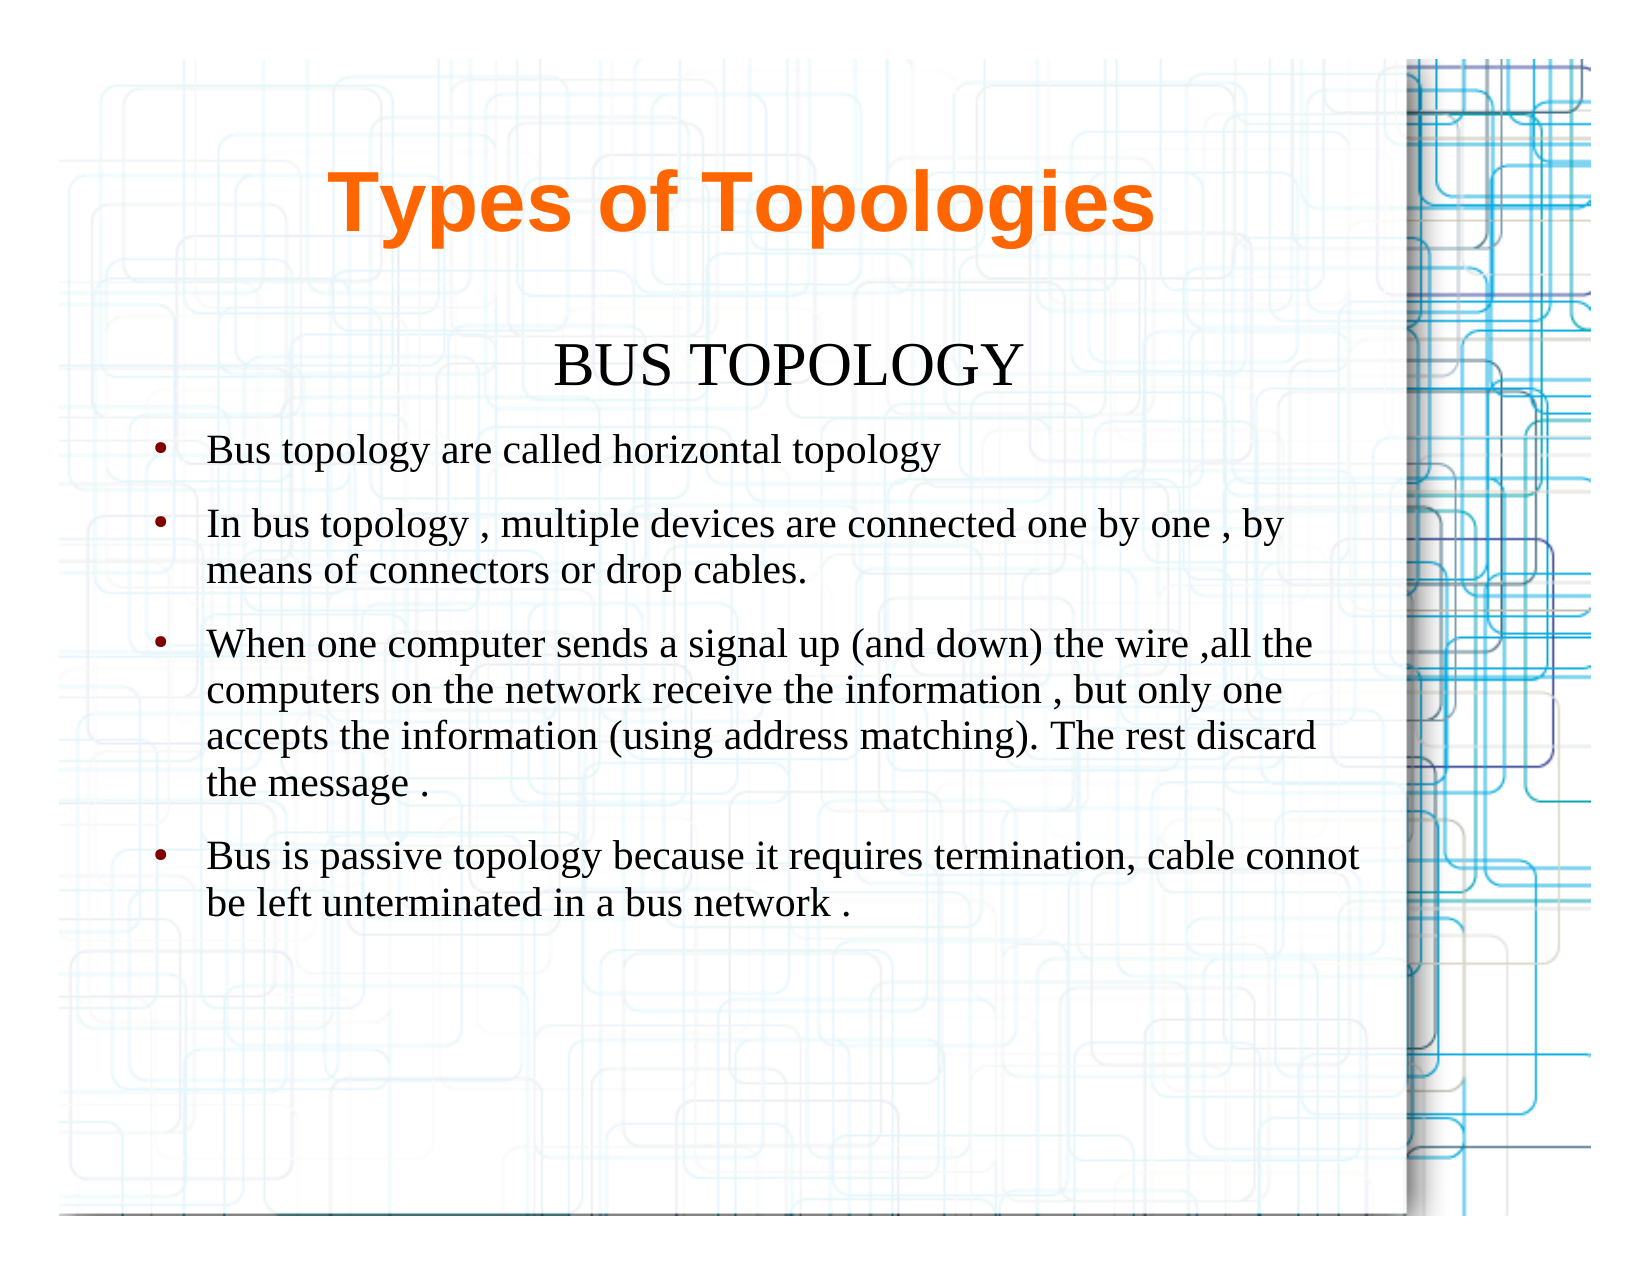

# Types of Topologies
BUS TOPOLOGY
Bus topology are called horizontal topology
In bus topology , multiple devices are connected one by one , by means of connectors or drop cables.
When one computer sends a signal up (and down) the wire ,all the computers on the network receive the information , but only one accepts the information (using address matching). The rest discard the message .
Bus is passive topology because it requires termination, cable connot be left unterminated in a bus network .